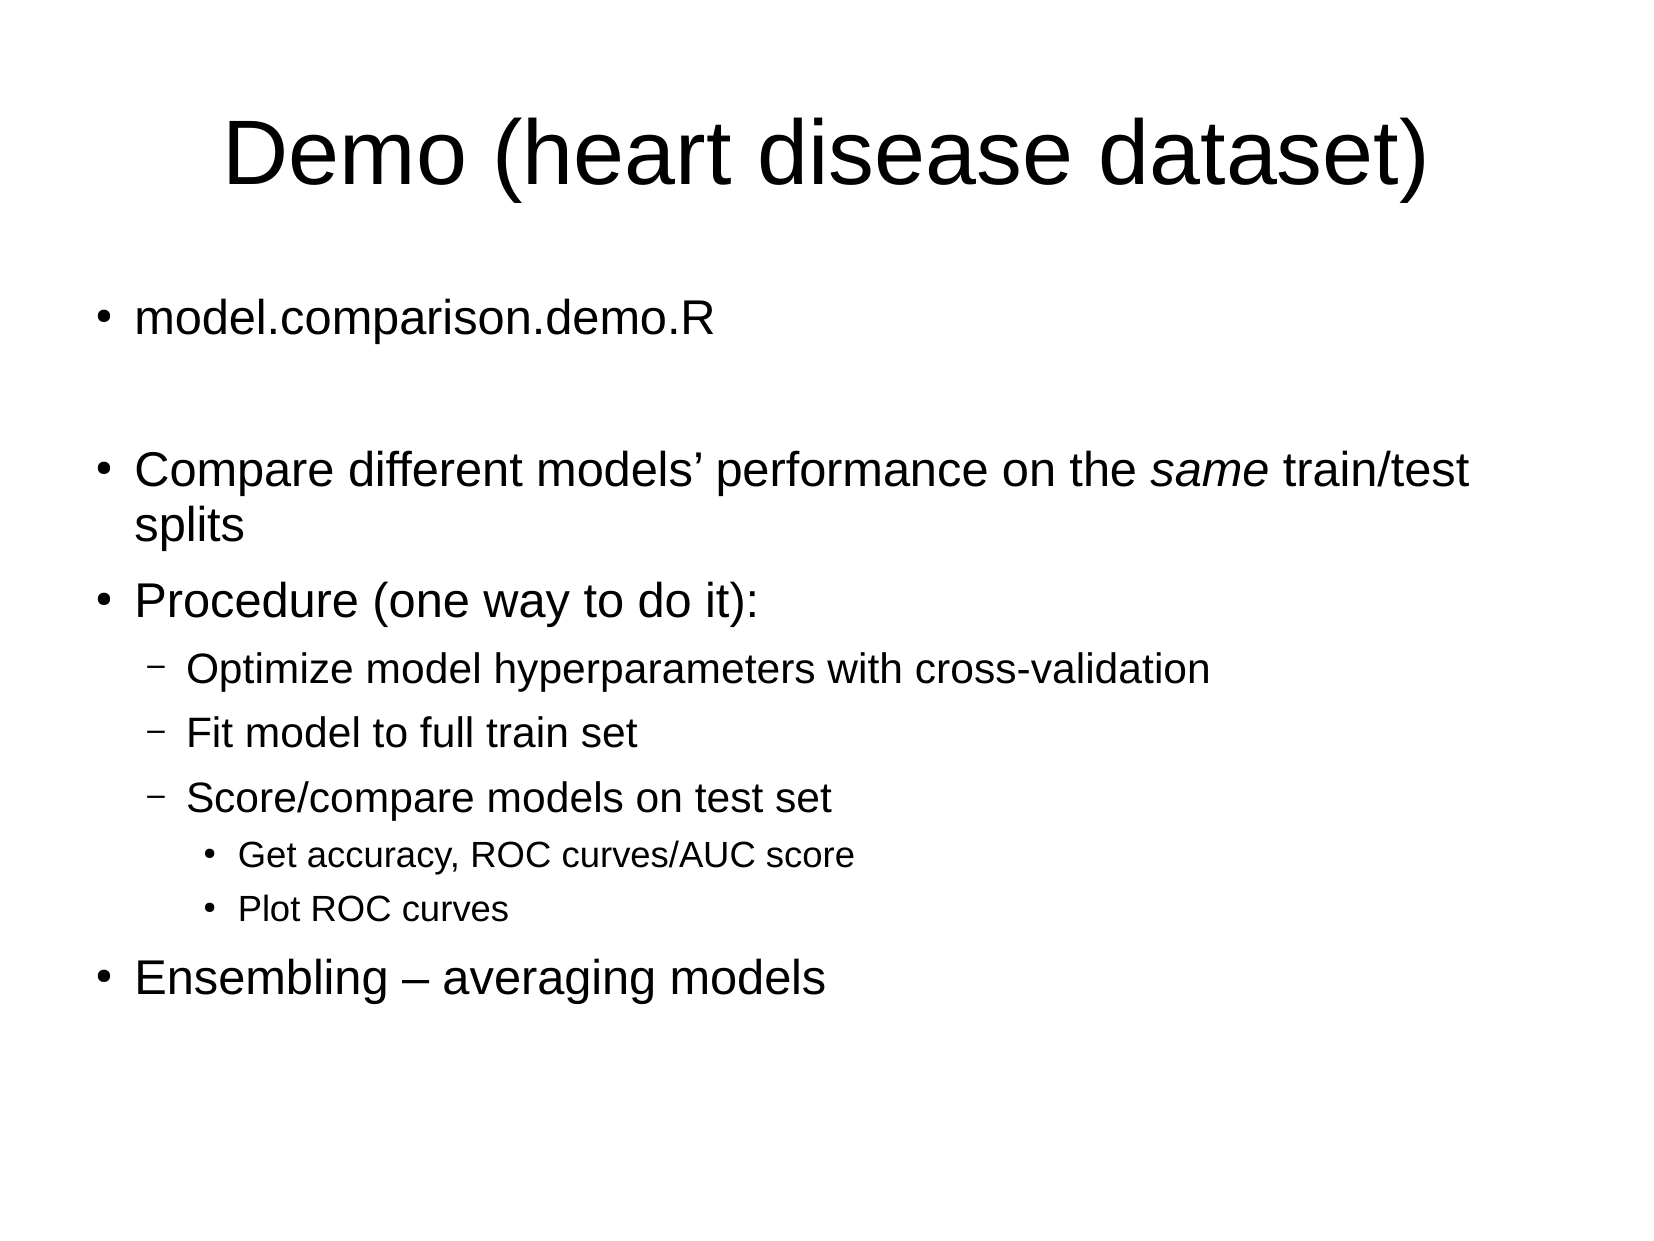

# Demo (heart disease dataset)
model.comparison.demo.R
Compare different models’ performance on the same train/test splits
Procedure (one way to do it):
Optimize model hyperparameters with cross-validation
Fit model to full train set
Score/compare models on test set
Get accuracy, ROC curves/AUC score
Plot ROC curves
Ensembling – averaging models